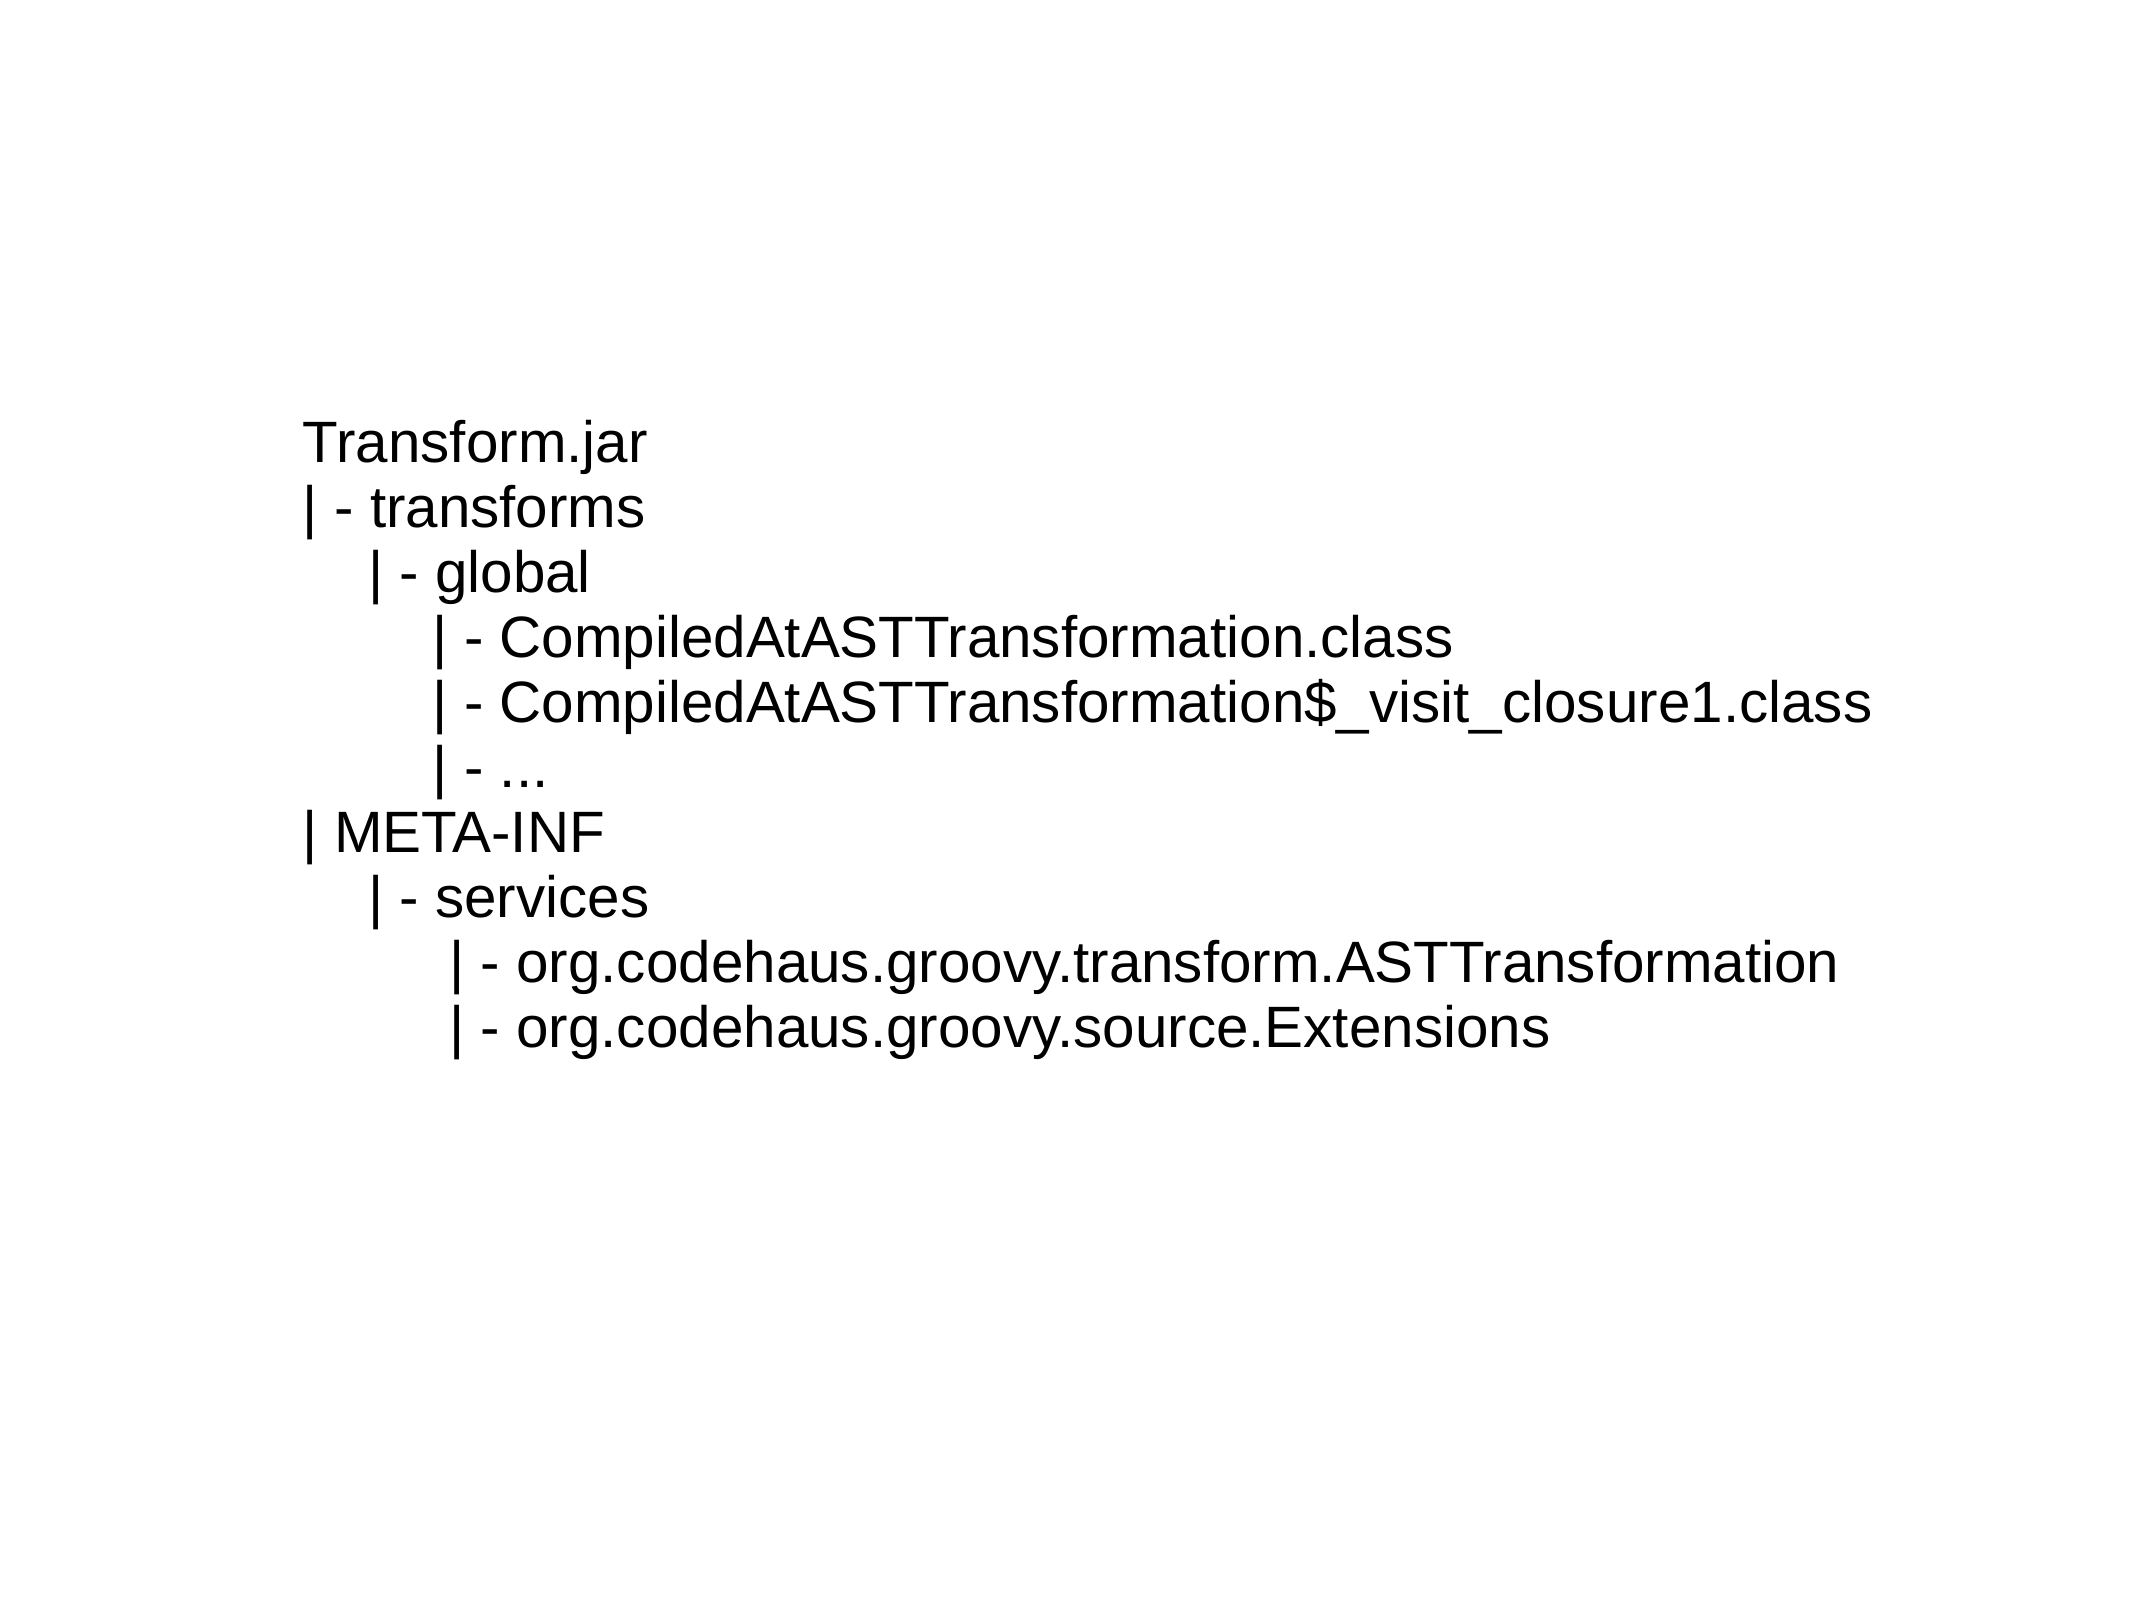

Transform.jar
| - transforms
 | - global
 | - CompiledAtASTTransformation.class
 | - CompiledAtASTTransformation$_visit_closure1.class
 | - ...
| META-INF
 | - services
 | - org.codehaus.groovy.transform.ASTTransformation
 | - org.codehaus.groovy.source.Extensions